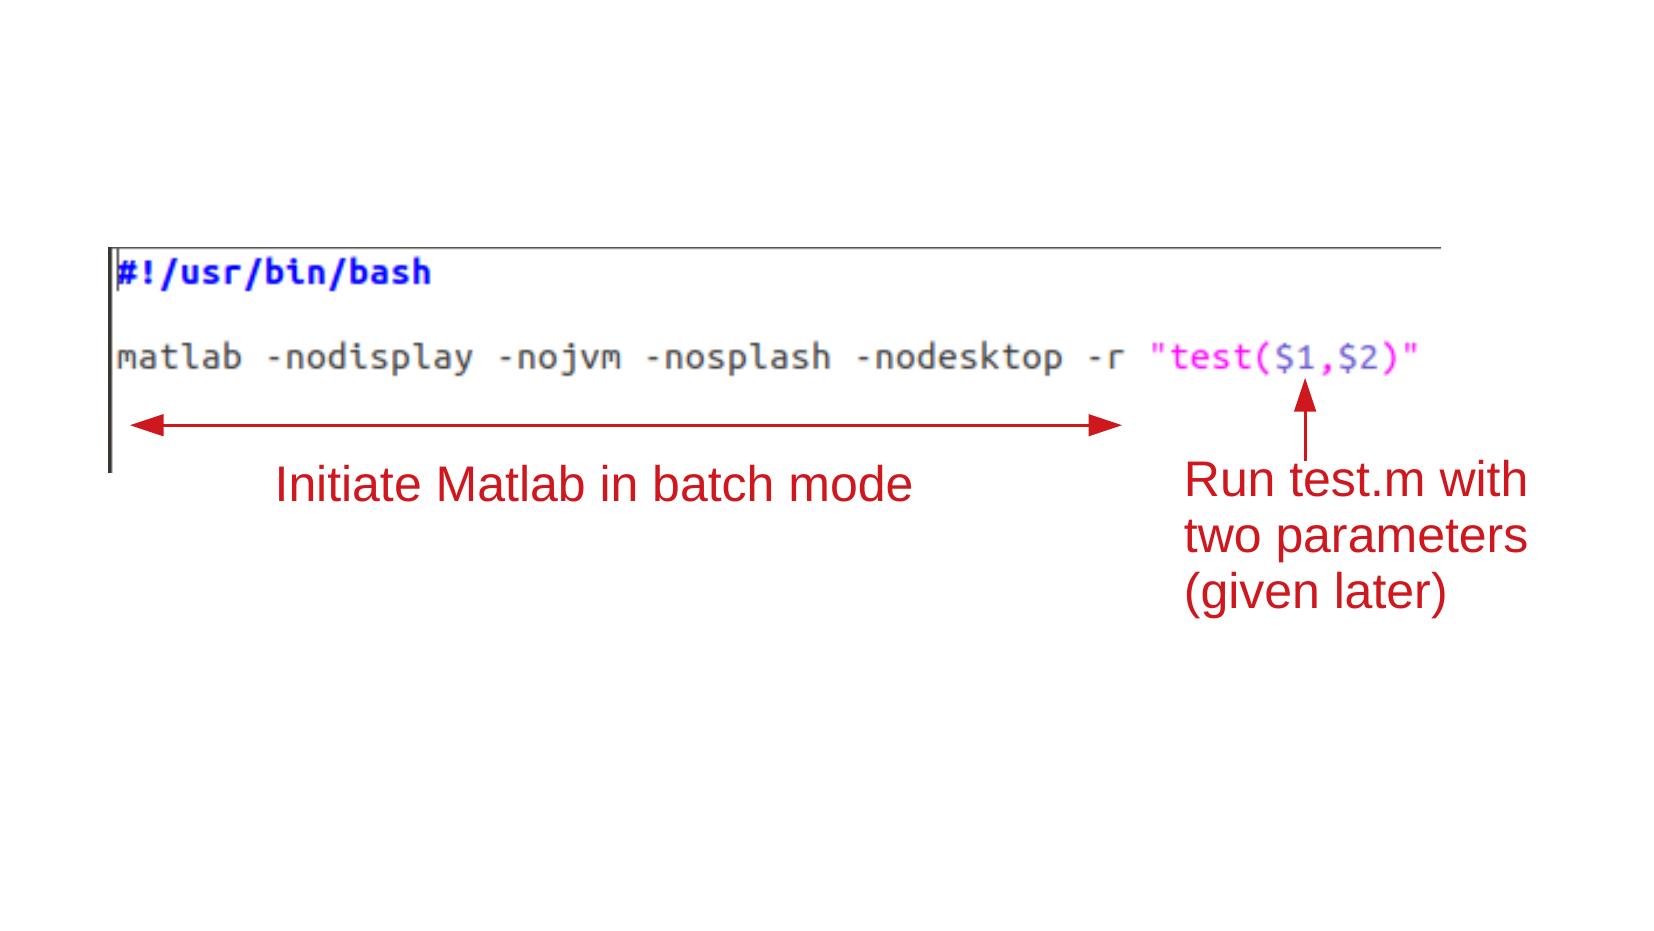

Run test.m with two parameters (given later)
Initiate Matlab in batch mode